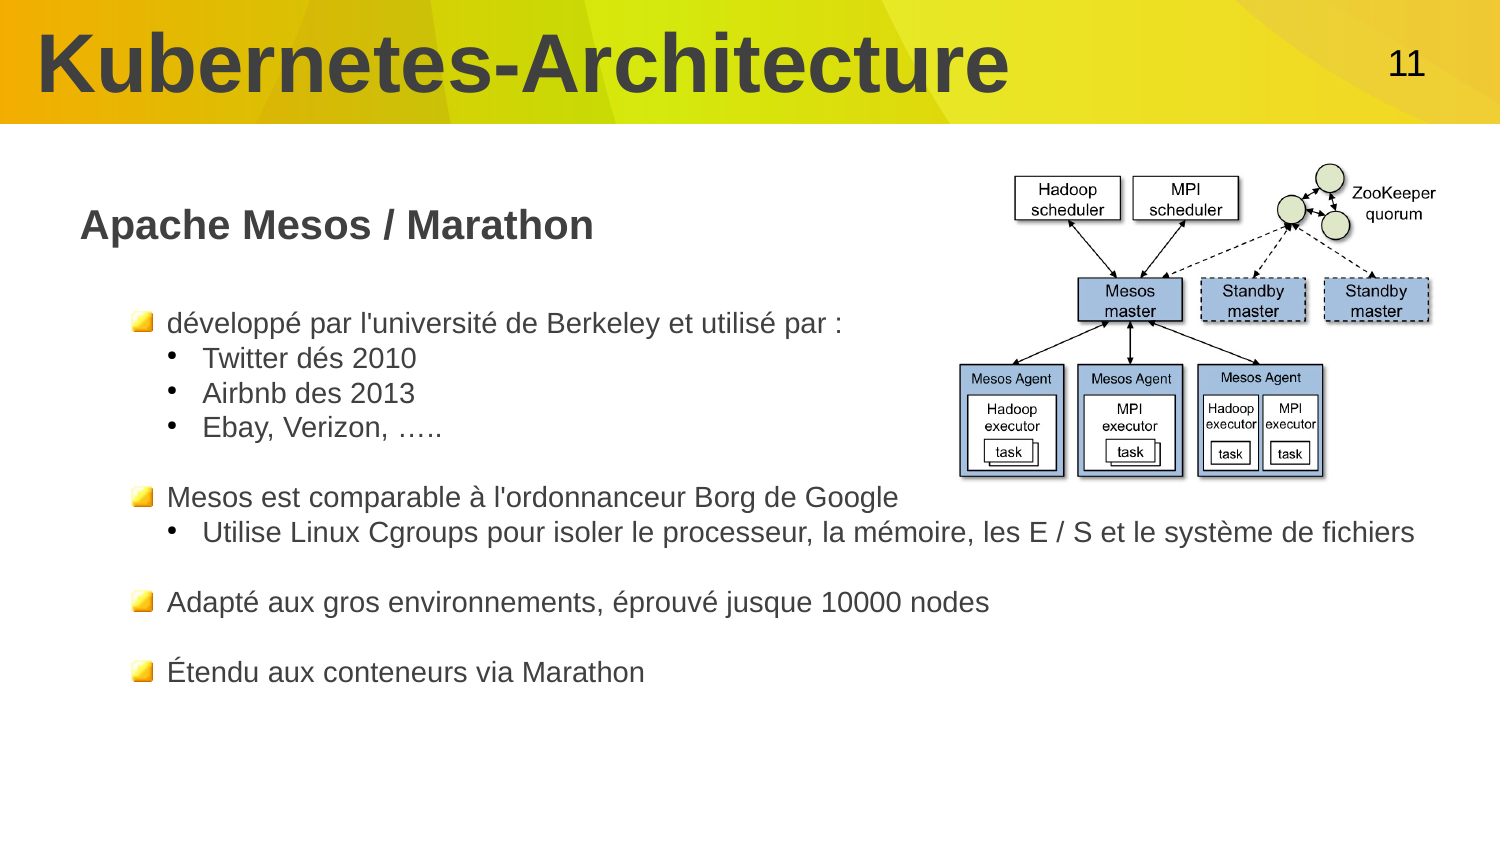

Kubernetes-Architecture
Apache Mesos / Marathon
développé par l'université de Berkeley et utilisé par :
Twitter dés 2010
Airbnb des 2013
Ebay, Verizon, …..
Mesos est comparable à l'ordonnanceur Borg de Google
Utilise Linux Cgroups pour isoler le processeur, la mémoire, les E / S et le système de fichiers
Adapté aux gros environnements, éprouvé jusque 10000 nodes
Étendu aux conteneurs via Marathon